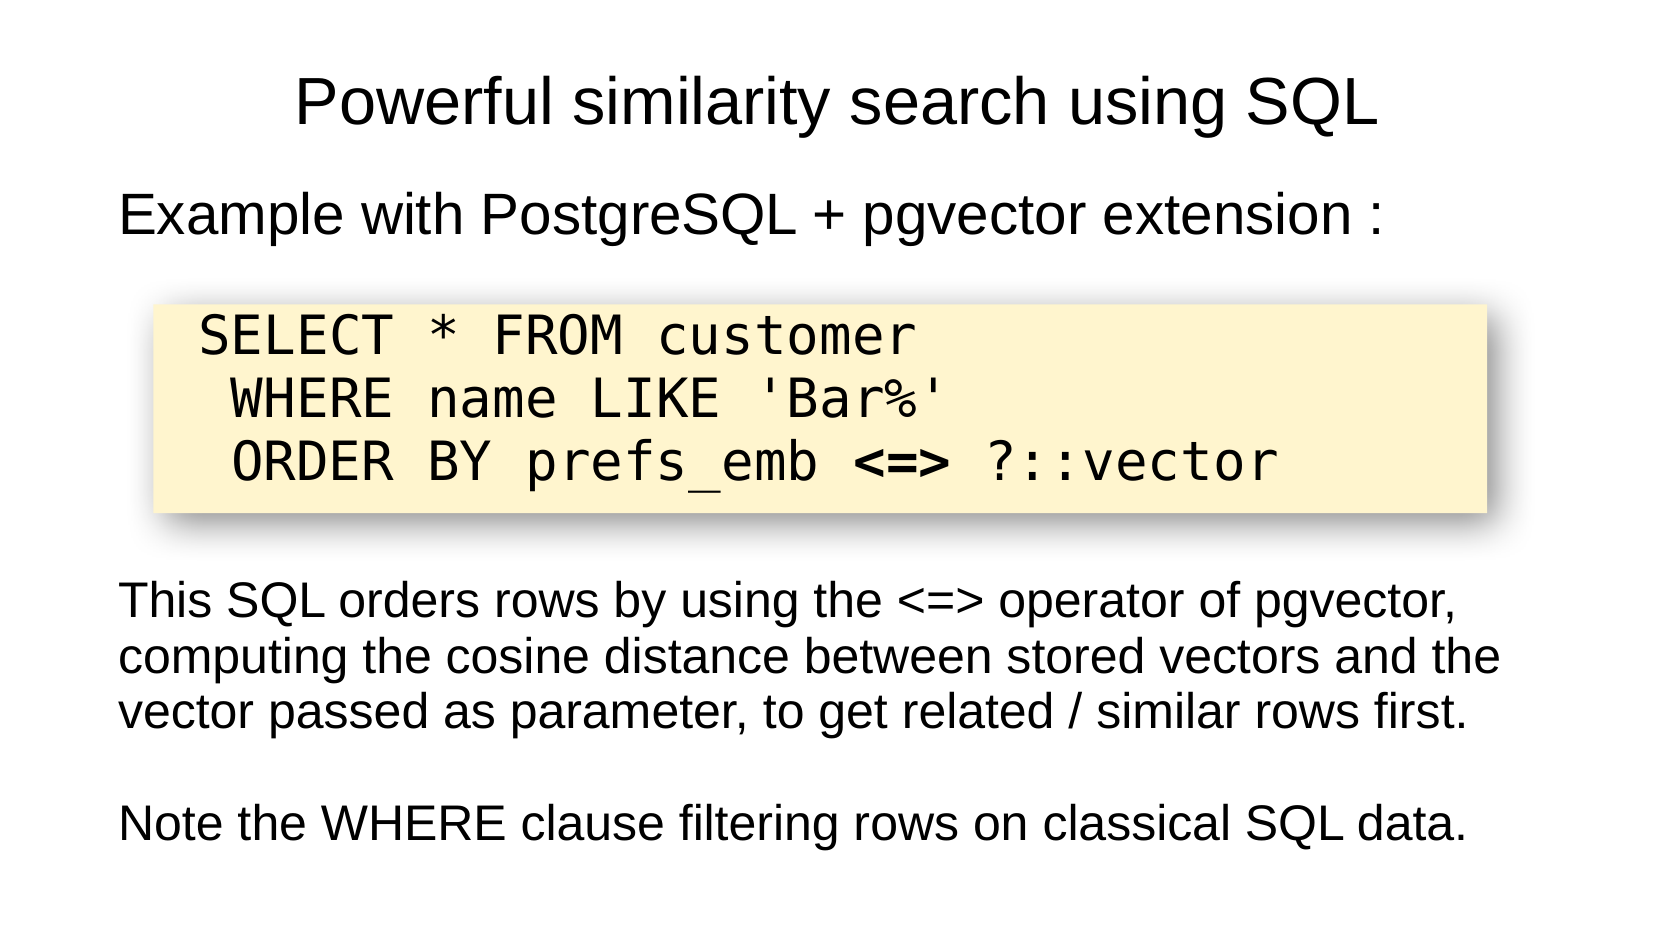

# Powerful similarity search using SQL
Example with PostgreSQL + pgvector extension :
This SQL orders rows by using the <=> operator of pgvector, computing the cosine distance between stored vectors and the vector passed as parameter, to get related / similar rows first.
Note the WHERE clause filtering rows on classical SQL data.
SELECT * FROM customer
 WHERE name LIKE 'Bar%'
 ORDER BY prefs_emb <=> ?::vector